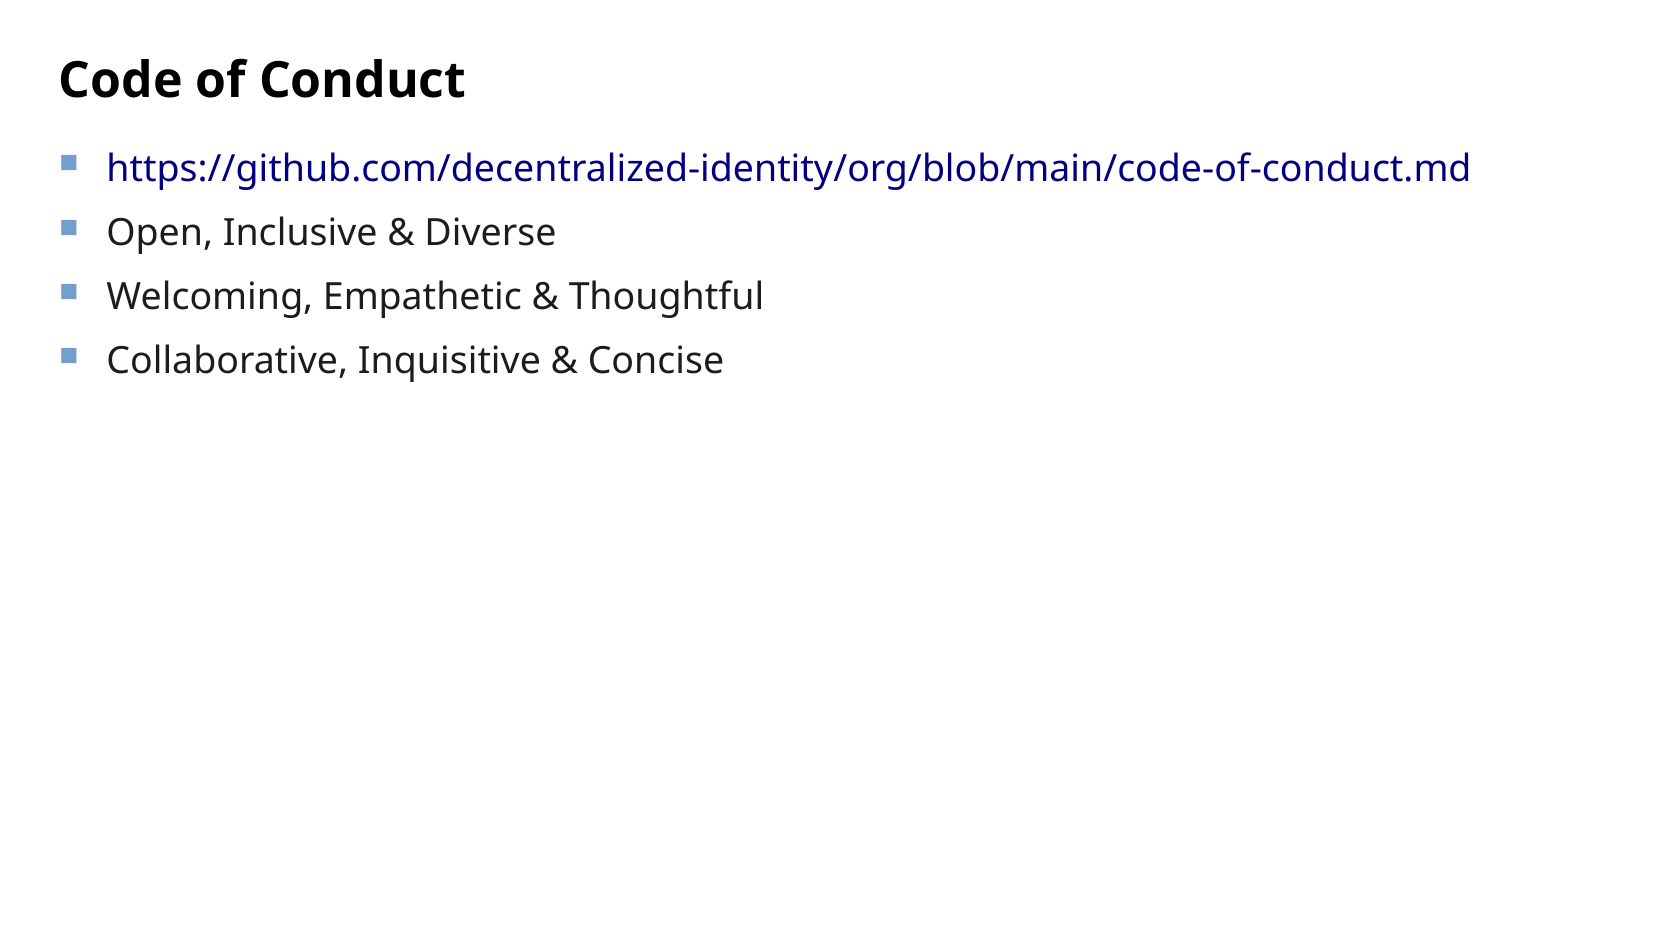

# Code of Conduct
https://github.com/decentralized-identity/org/blob/main/code-of-conduct.md
Open, Inclusive & Diverse
Welcoming, Empathetic & Thoughtful
Collaborative, Inquisitive & Concise